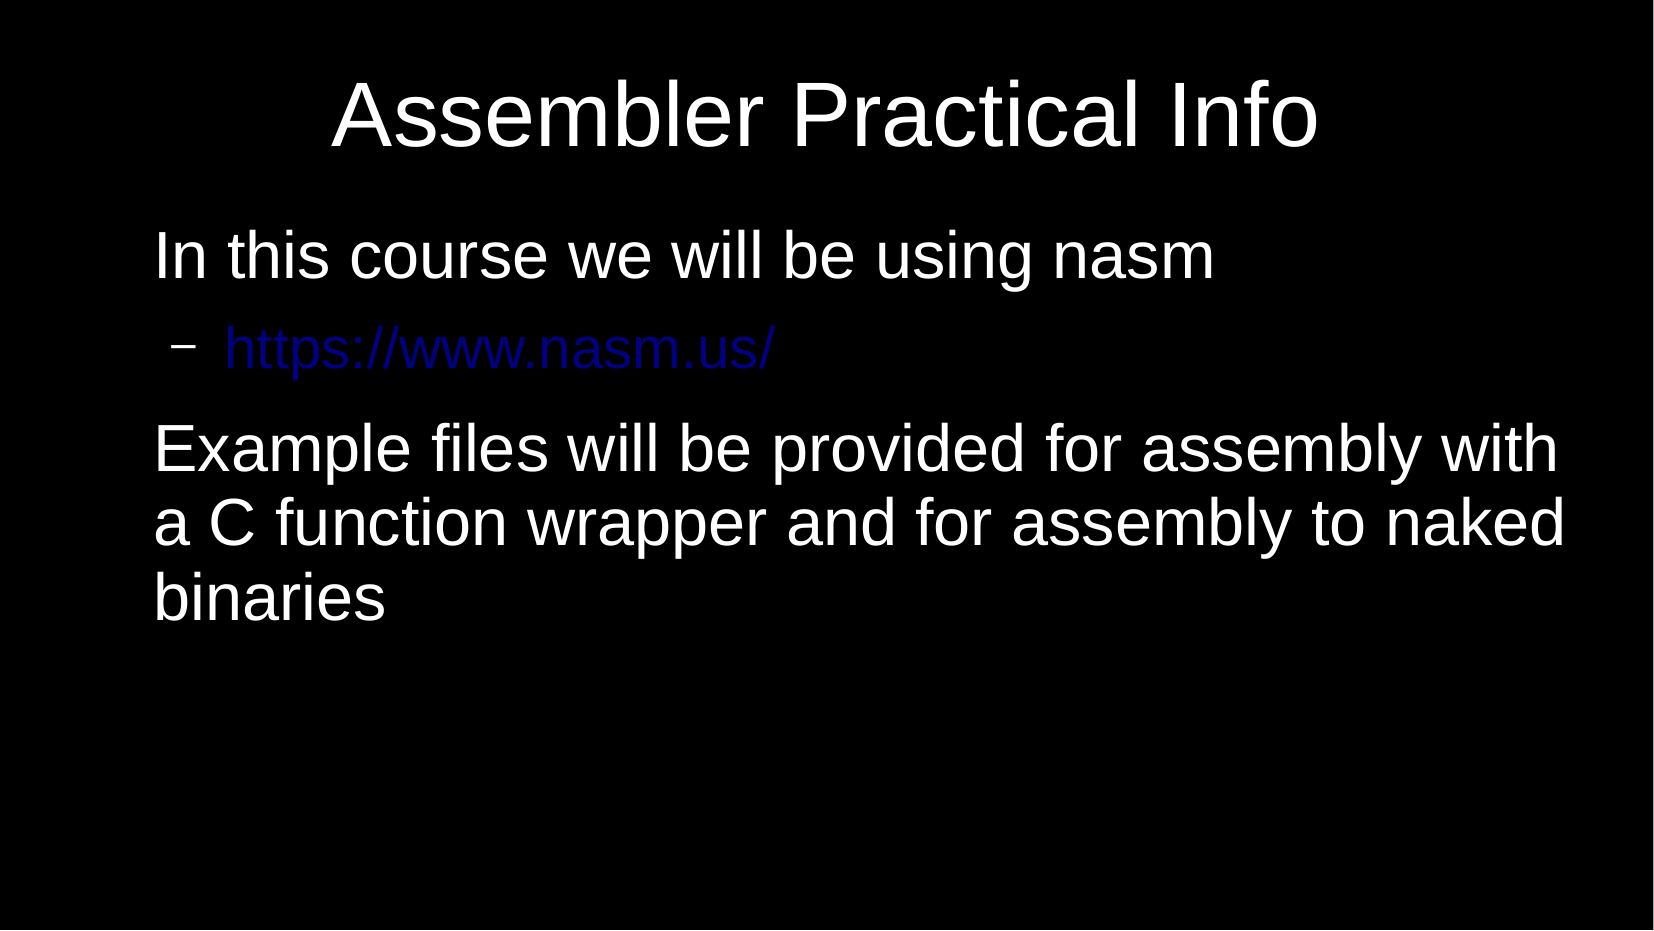

# Assembler Practical Info
In this course we will be using nasm
https://www.nasm.us/
Example files will be provided for assembly with a C function wrapper and for assembly to naked binaries